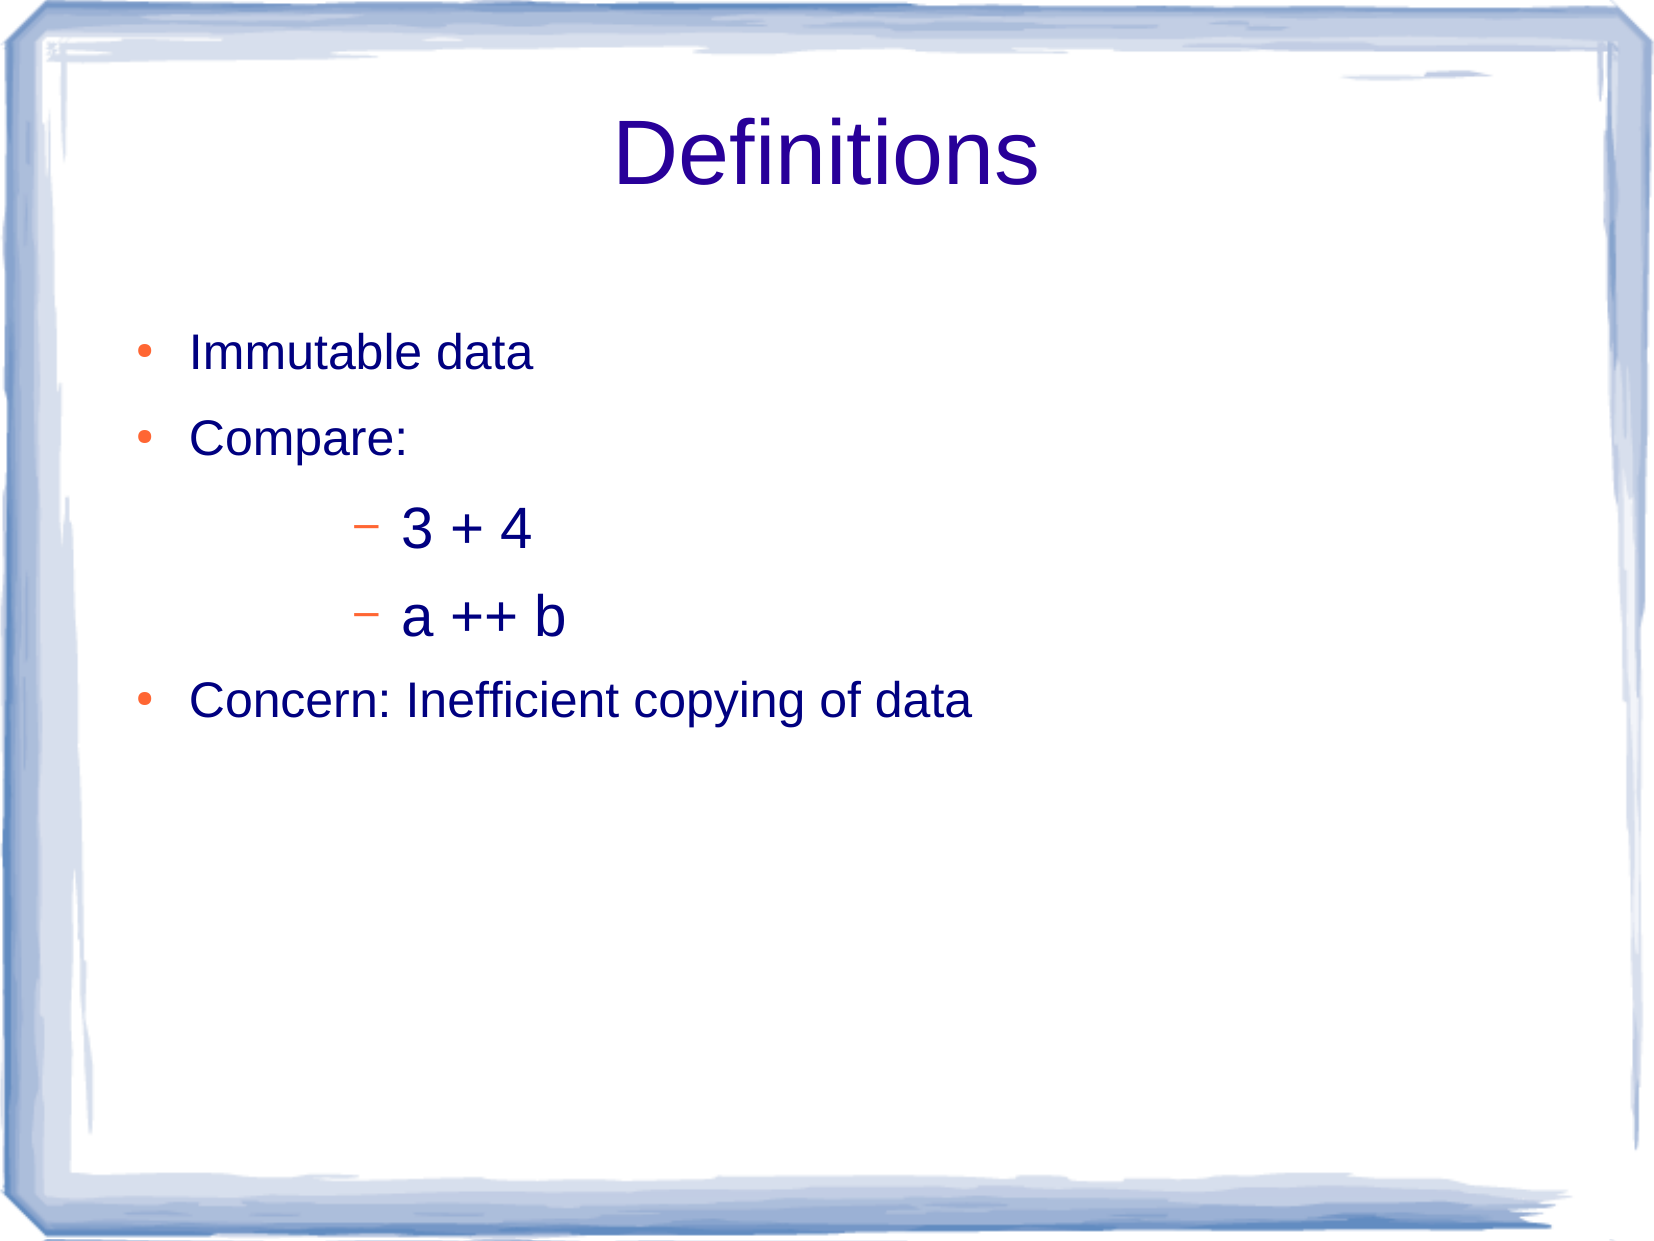

# Definitions
Immutable data
Compare:
3 + 4
a ++ b
Concern: Inefficient copying of data